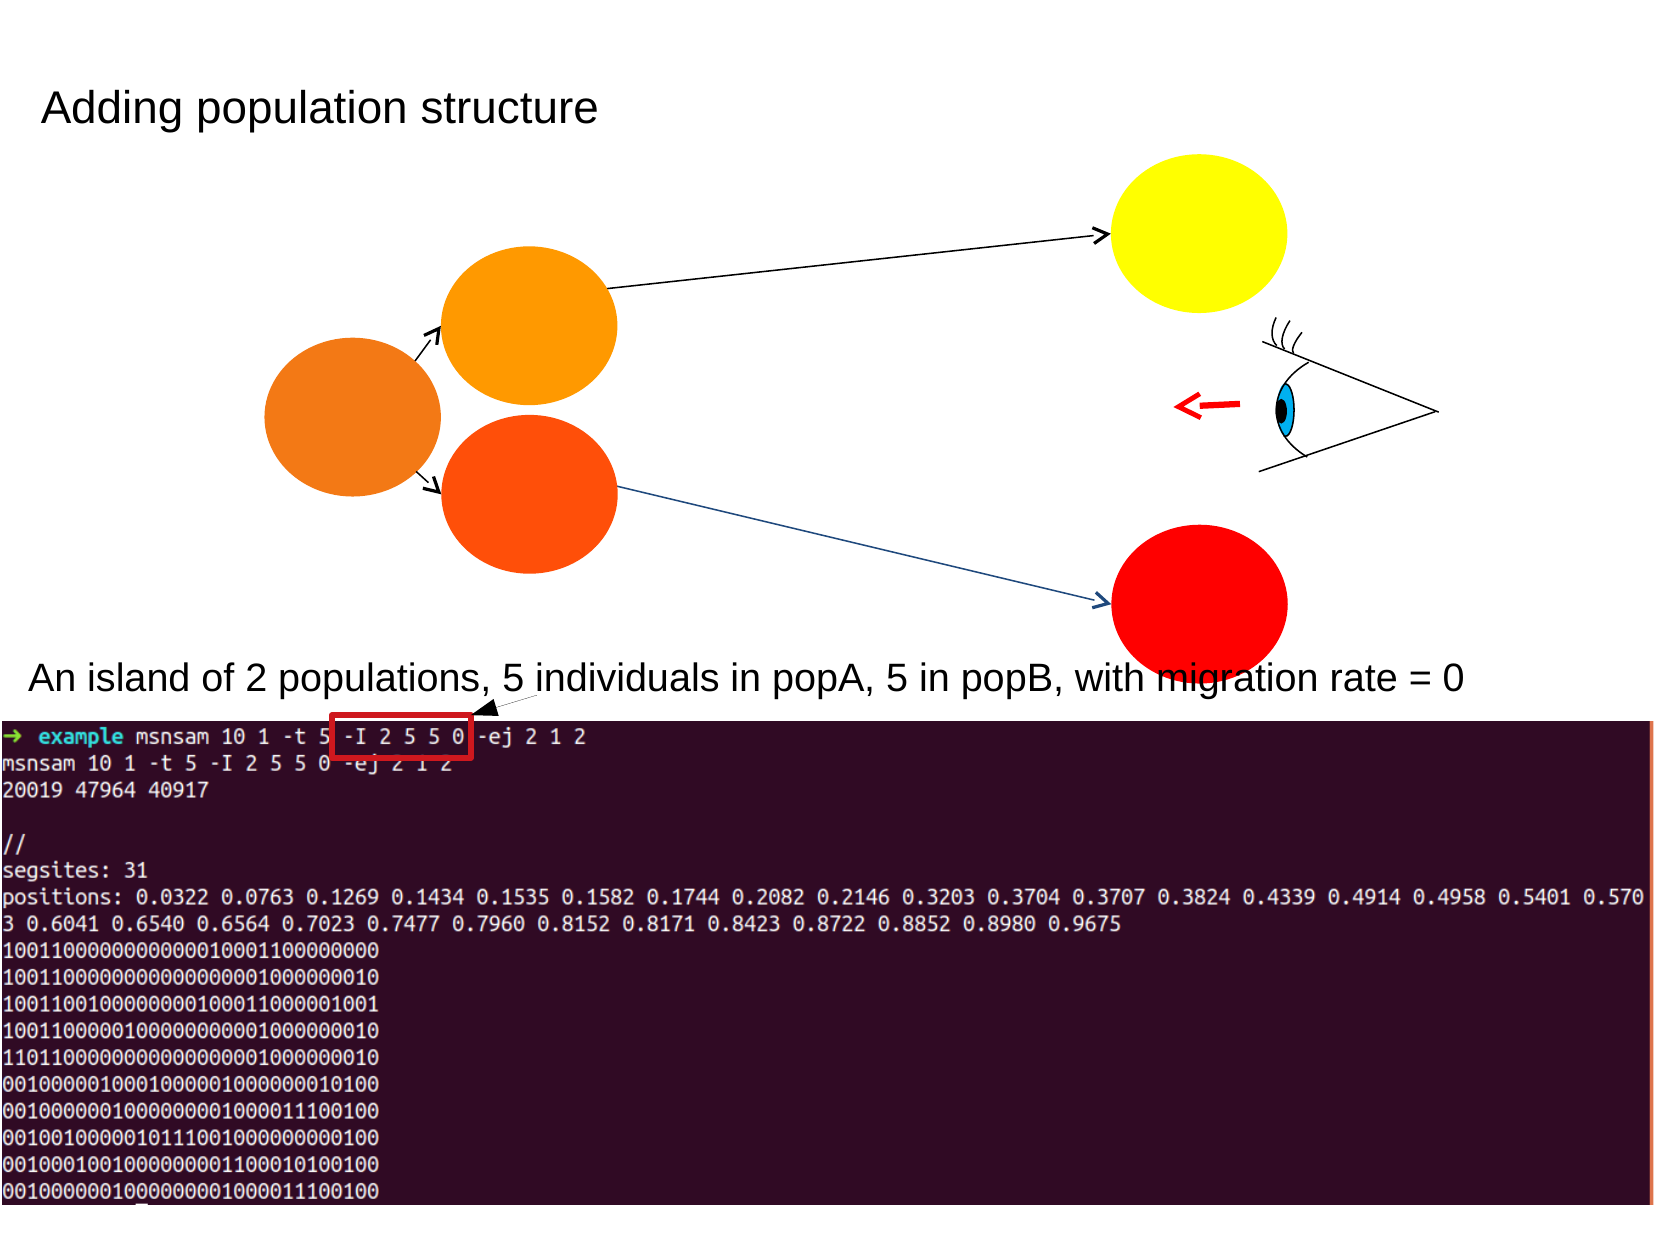

Adding population structure
An island of 2 populations, 5 individuals in popA, 5 in popB, with migration rate = 0